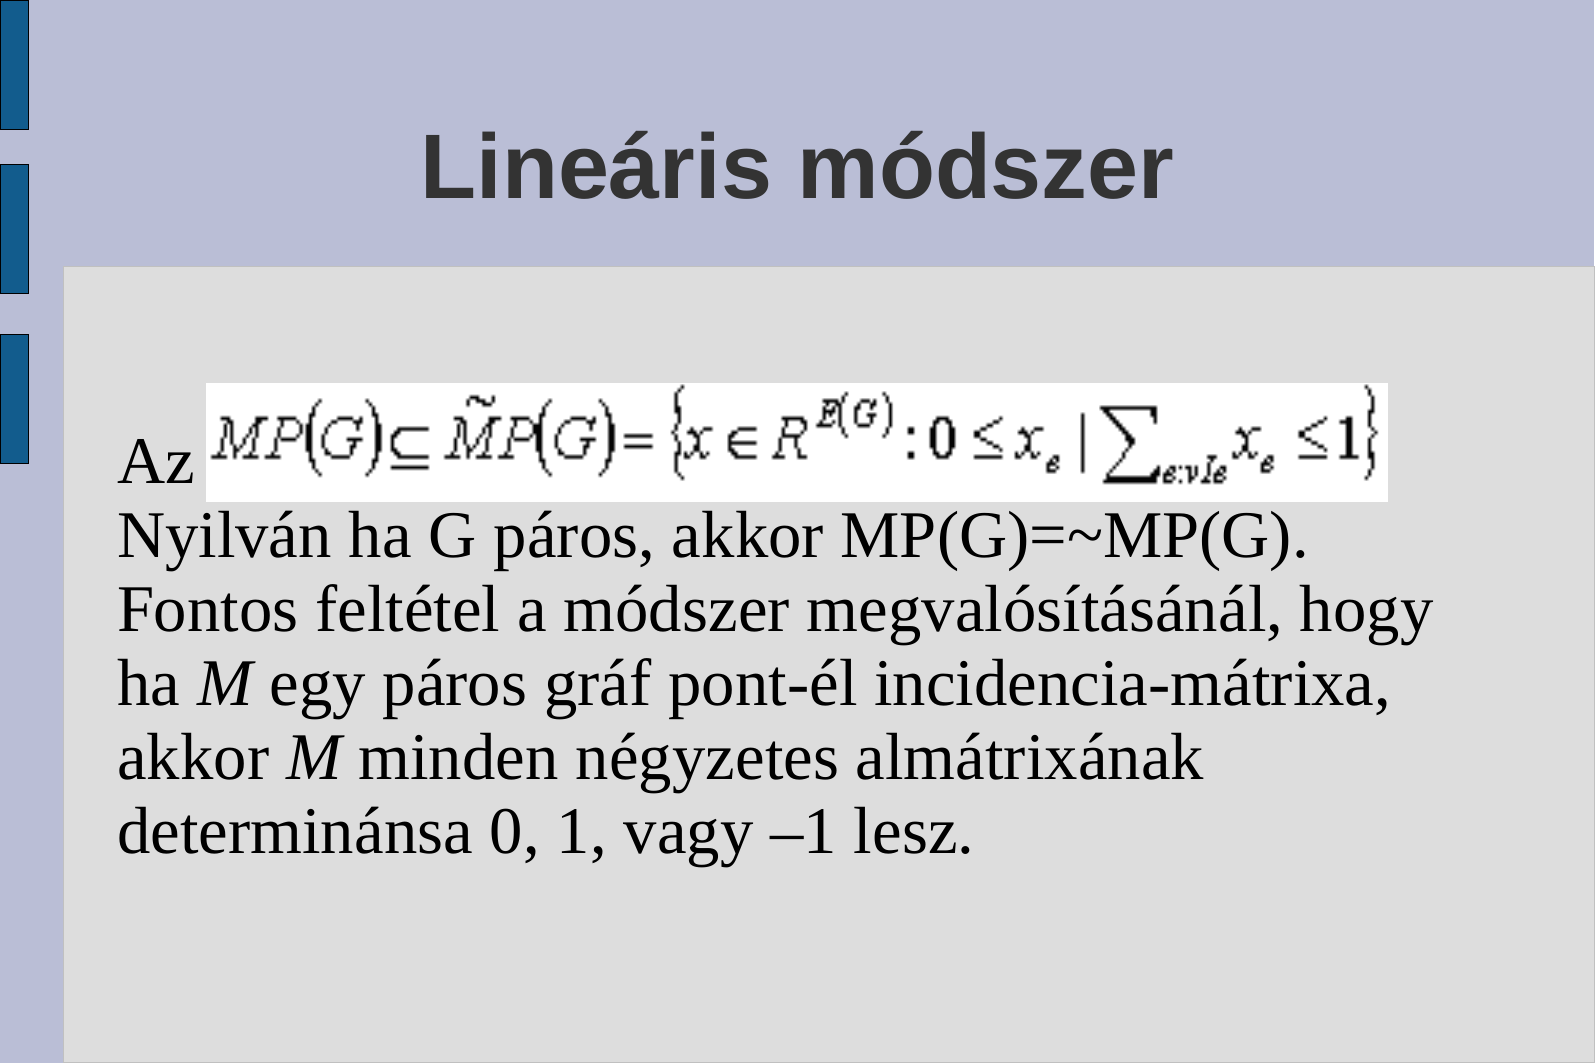

# Lineáris módszer
Az
Nyilván ha G páros, akkor MP(G)=~MP(G). Fontos feltétel a módszer megvalósításánál, hogy ha M egy páros gráf pont-él incidencia-mátrixa, akkor M minden négyzetes almátrixának determinánsa 0, 1, vagy –1 lesz.